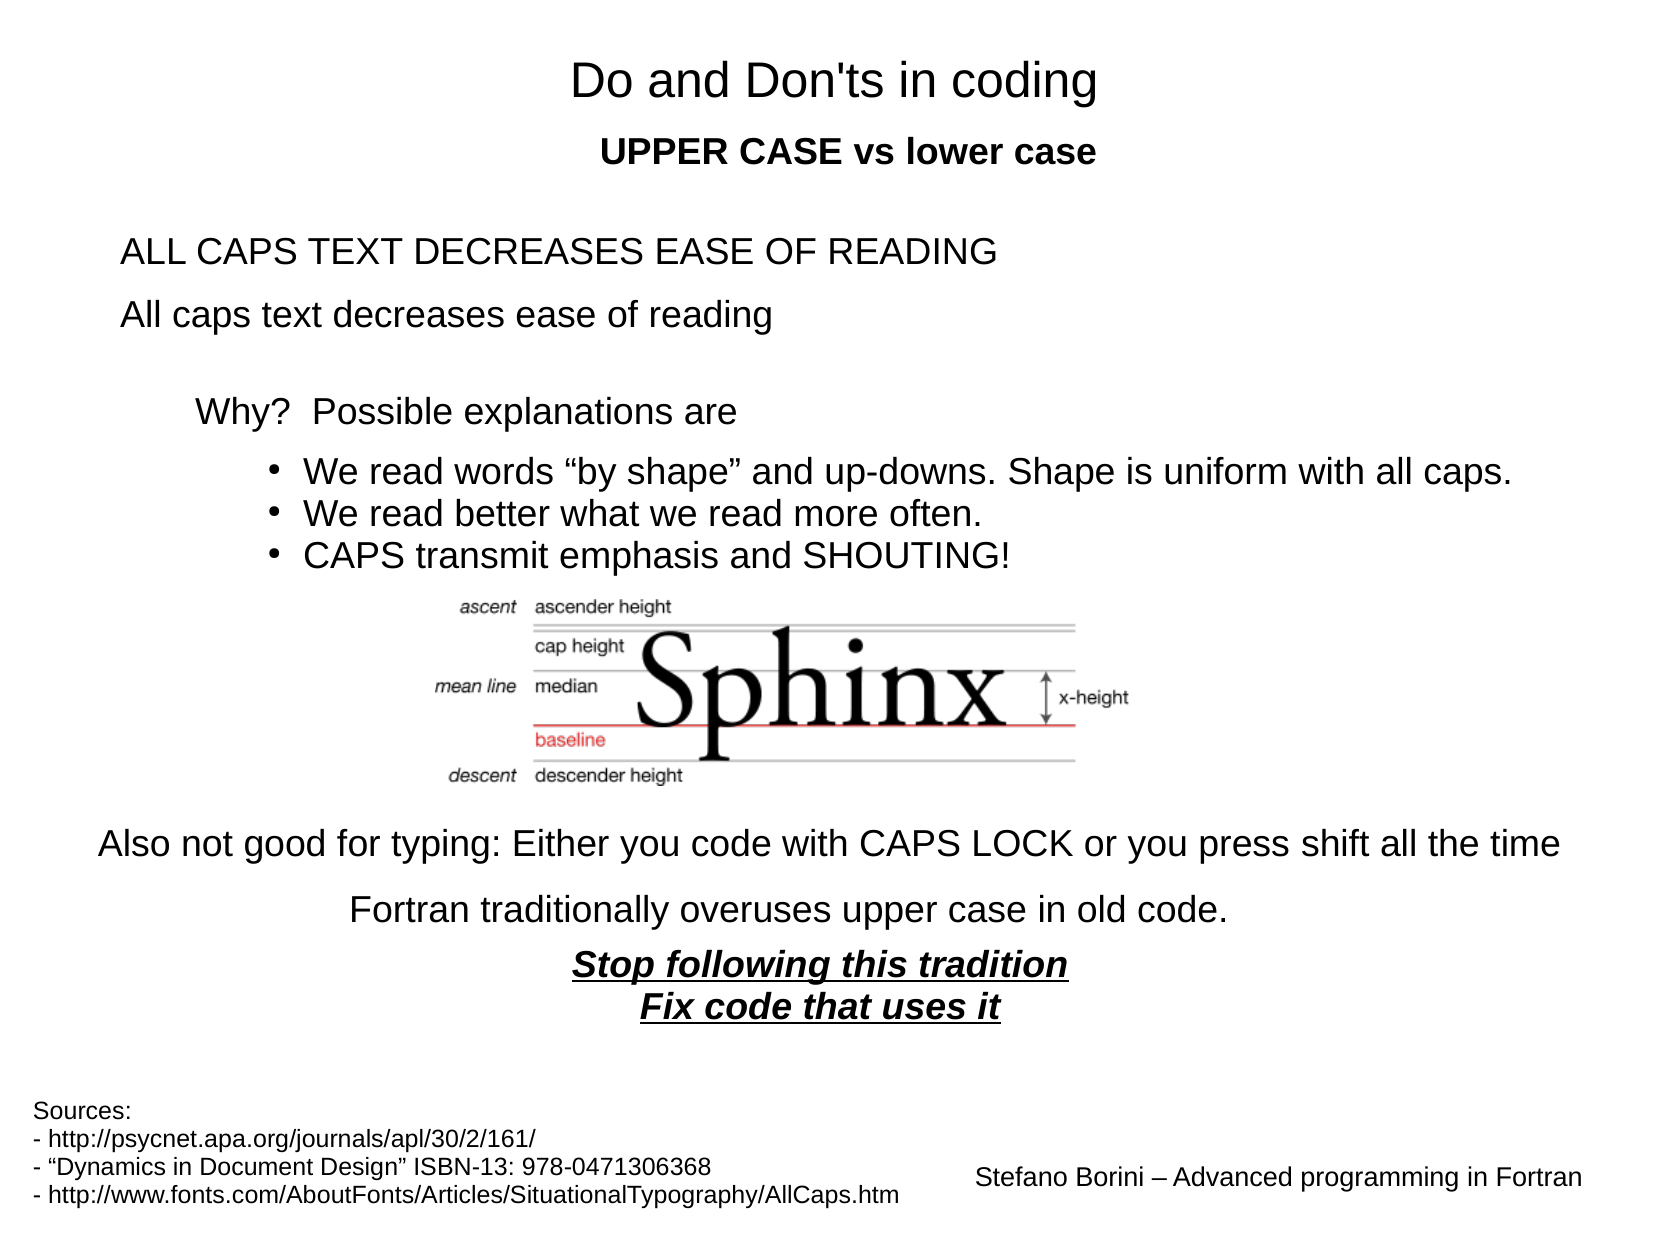

Do and Don'ts in coding
UPPER CASE vs lower case
ALL CAPS TEXT DECREASES EASE OF READING
All caps text decreases ease of reading
Why? Possible explanations are
We read words “by shape” and up-downs. Shape is uniform with all caps.
We read better what we read more often.
CAPS transmit emphasis and SHOUTING!
Also not good for typing: Either you code with CAPS LOCK or you press shift all the time
Fortran traditionally overuses upper case in old code.
Stop following this tradition
Fix code that uses it
Sources:
- http://psycnet.apa.org/journals/apl/30/2/161/
- “Dynamics in Document Design” ISBN-13: 978-0471306368
- http://www.fonts.com/AboutFonts/Articles/SituationalTypography/AllCaps.htm
Stefano Borini – Advanced programming in Fortran